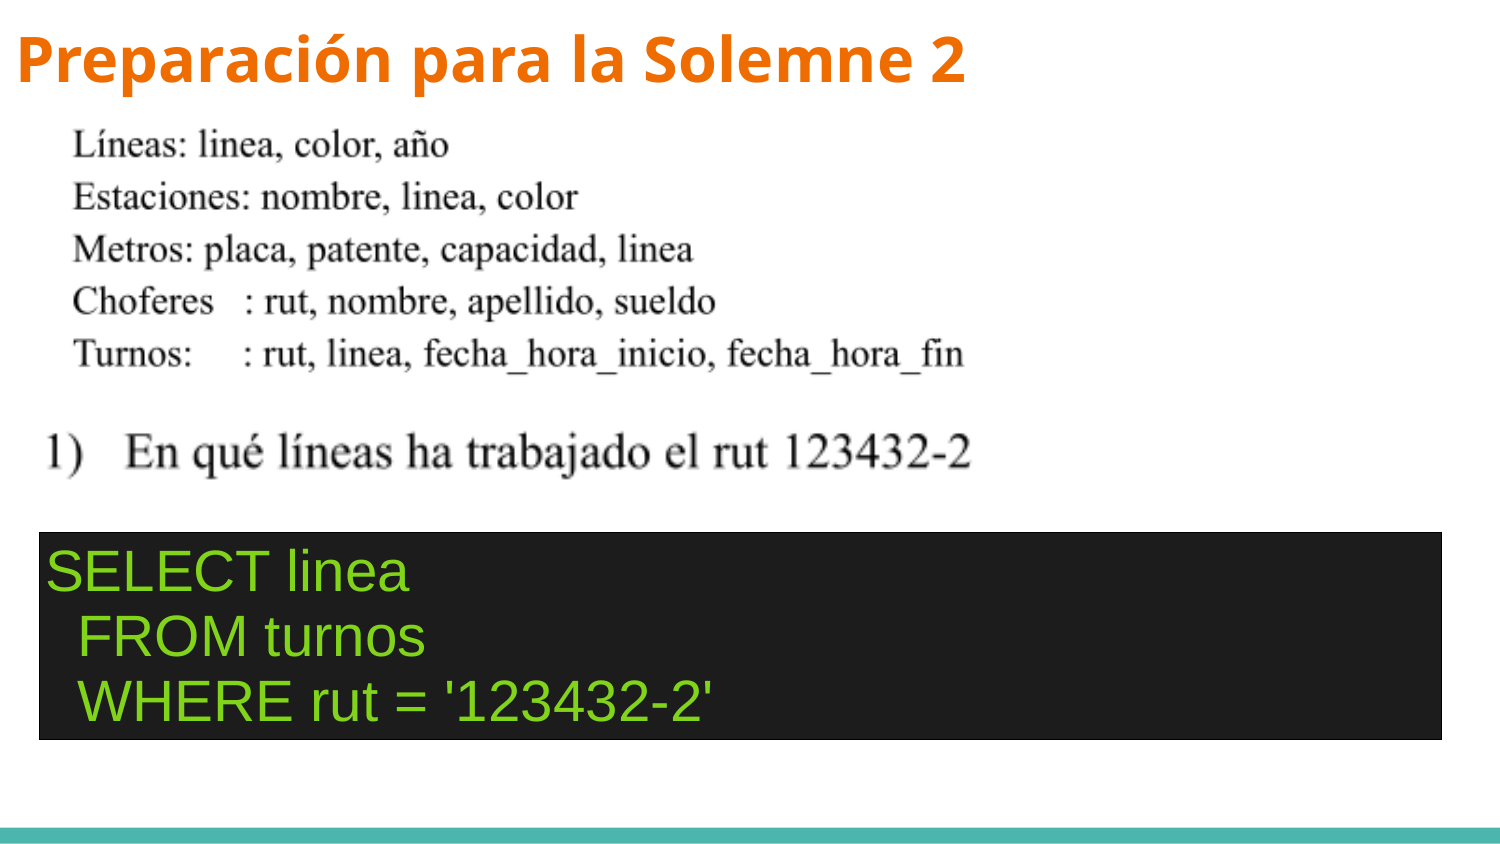

# Preparación para la Solemne 2
| SELECT linea FROM turnos WHERE rut = '123432-2' |
| --- |